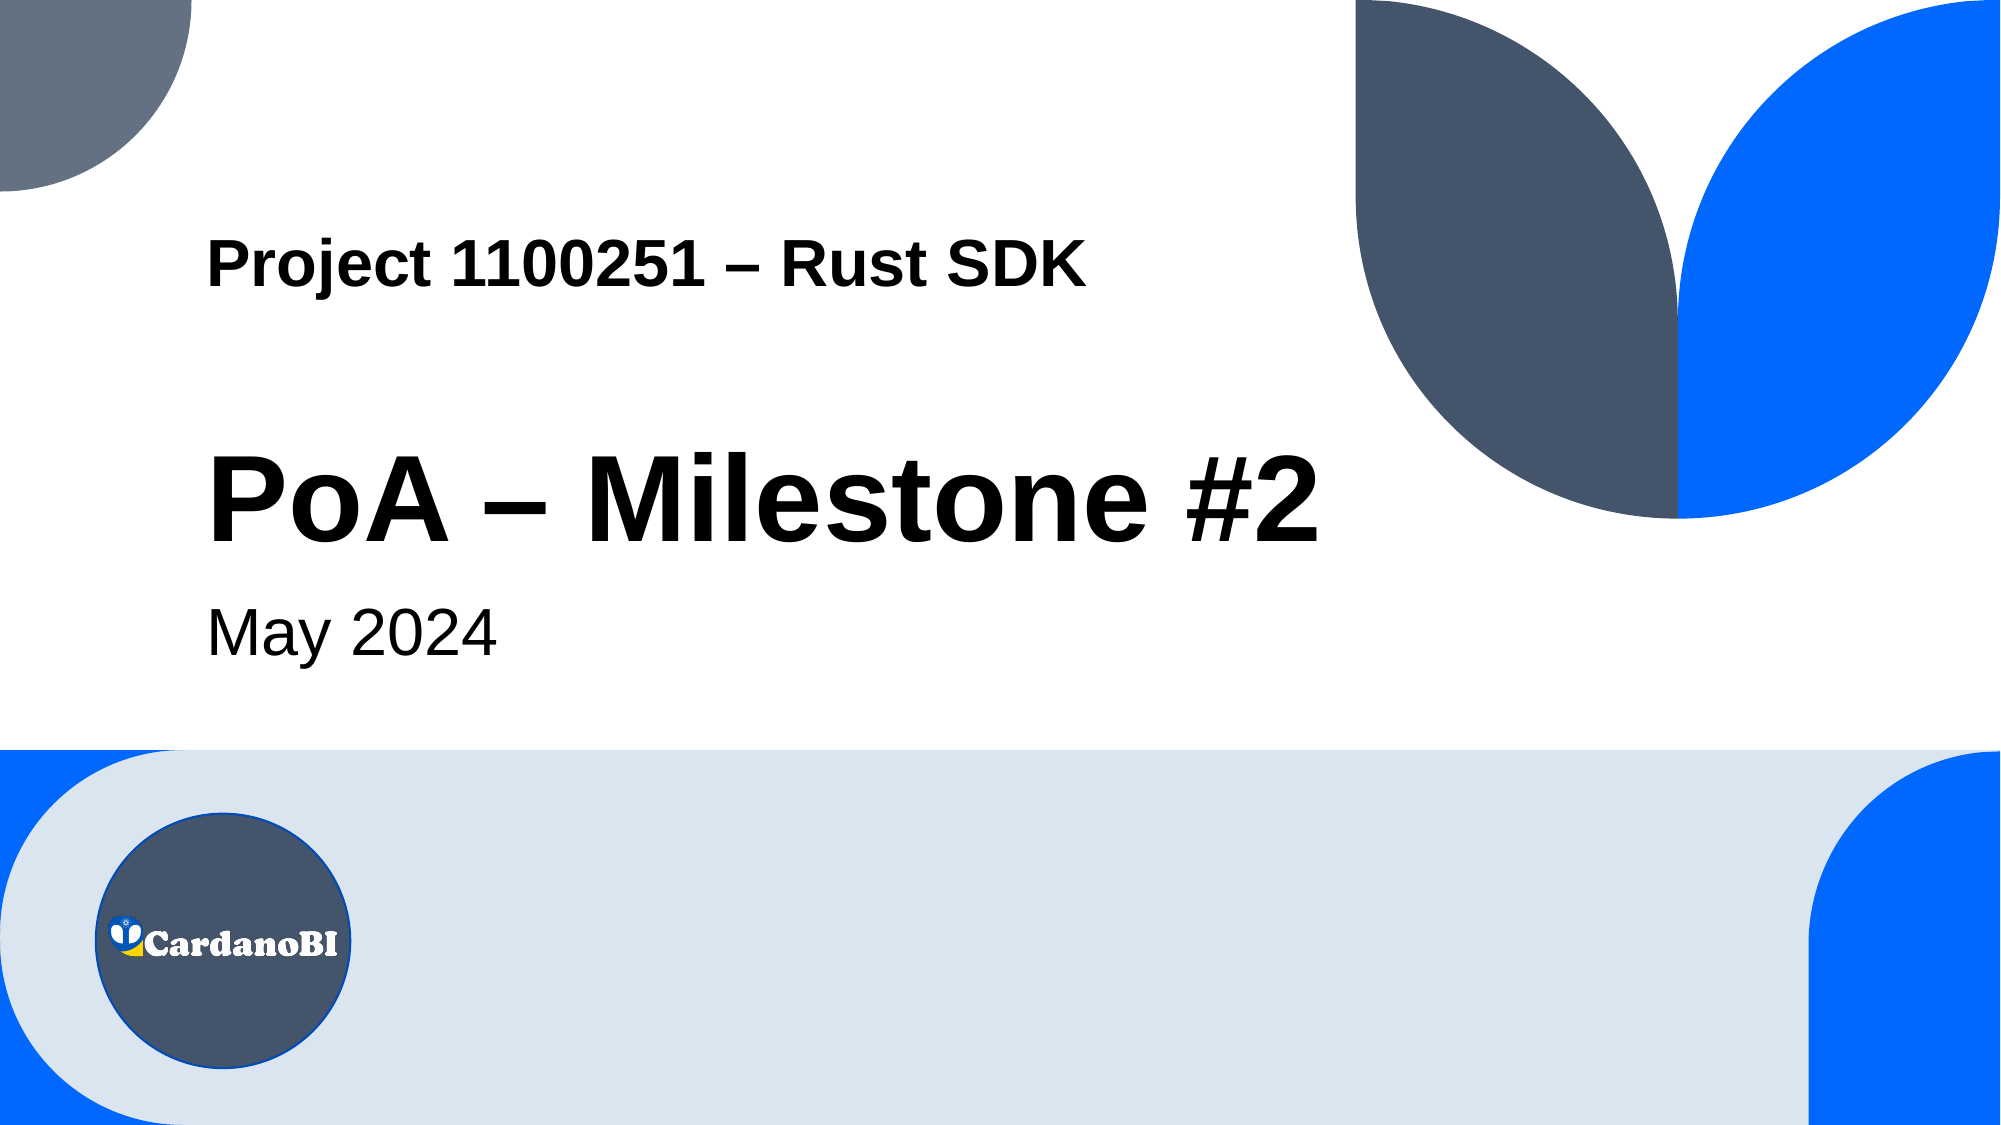

# Project 1100251 – Rust SDK PoA – Milestone #2
May 2024